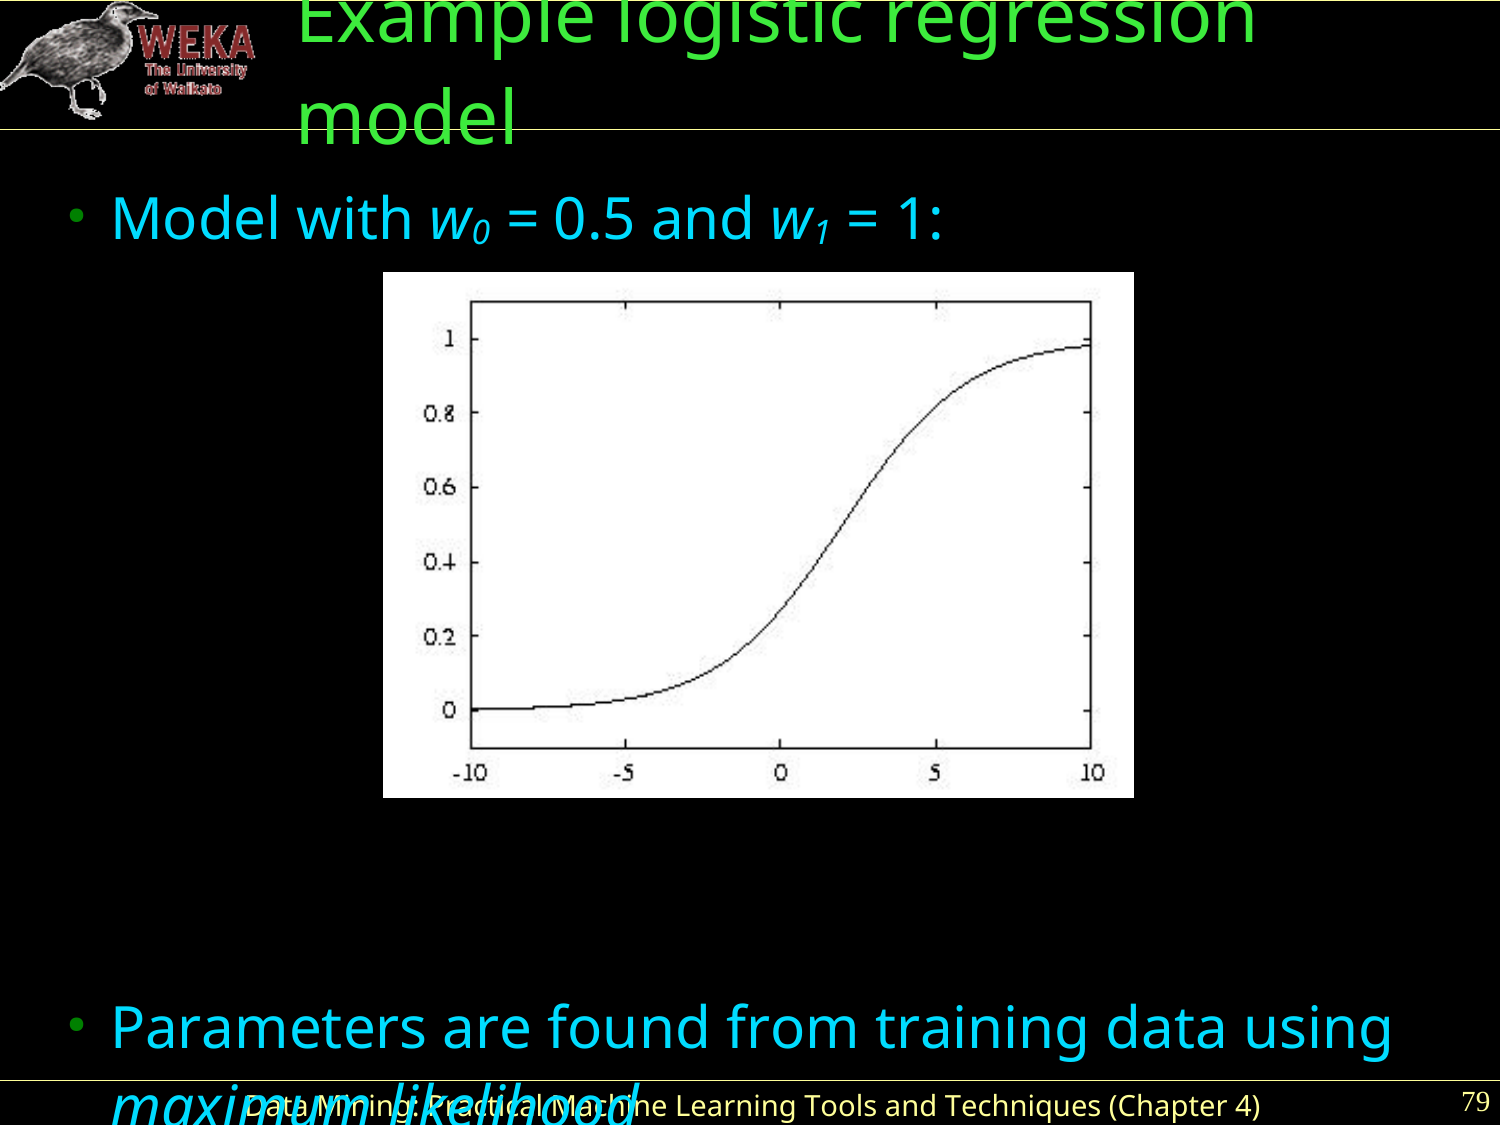

# Example logistic regression model
Model with w0 = 0.5 and w1 = 1:
Parameters are found from training data using maximum likelihood
Data Mining: Practical Machine Learning Tools and Techniques (Chapter 4)
79